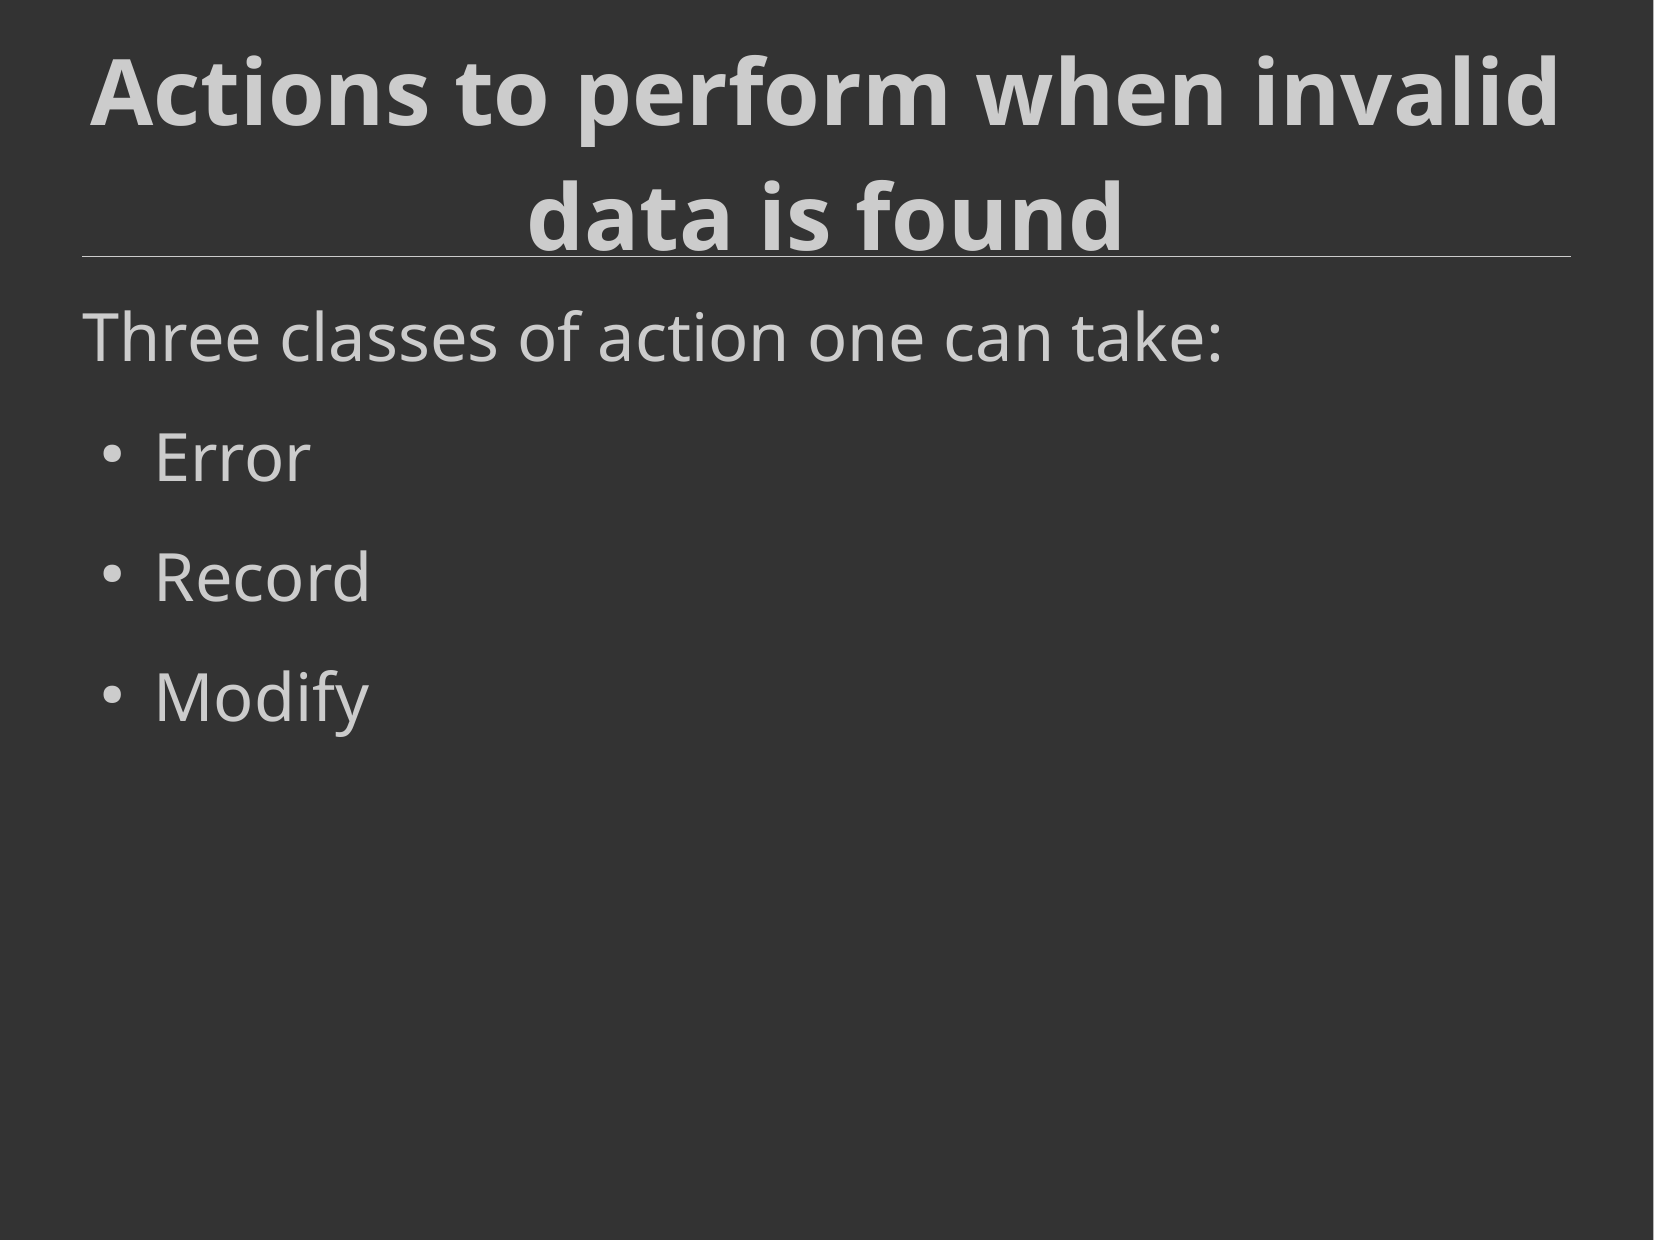

# Actions to perform when invalid data is found
Three classes of action one can take:
Error
Record
Modify